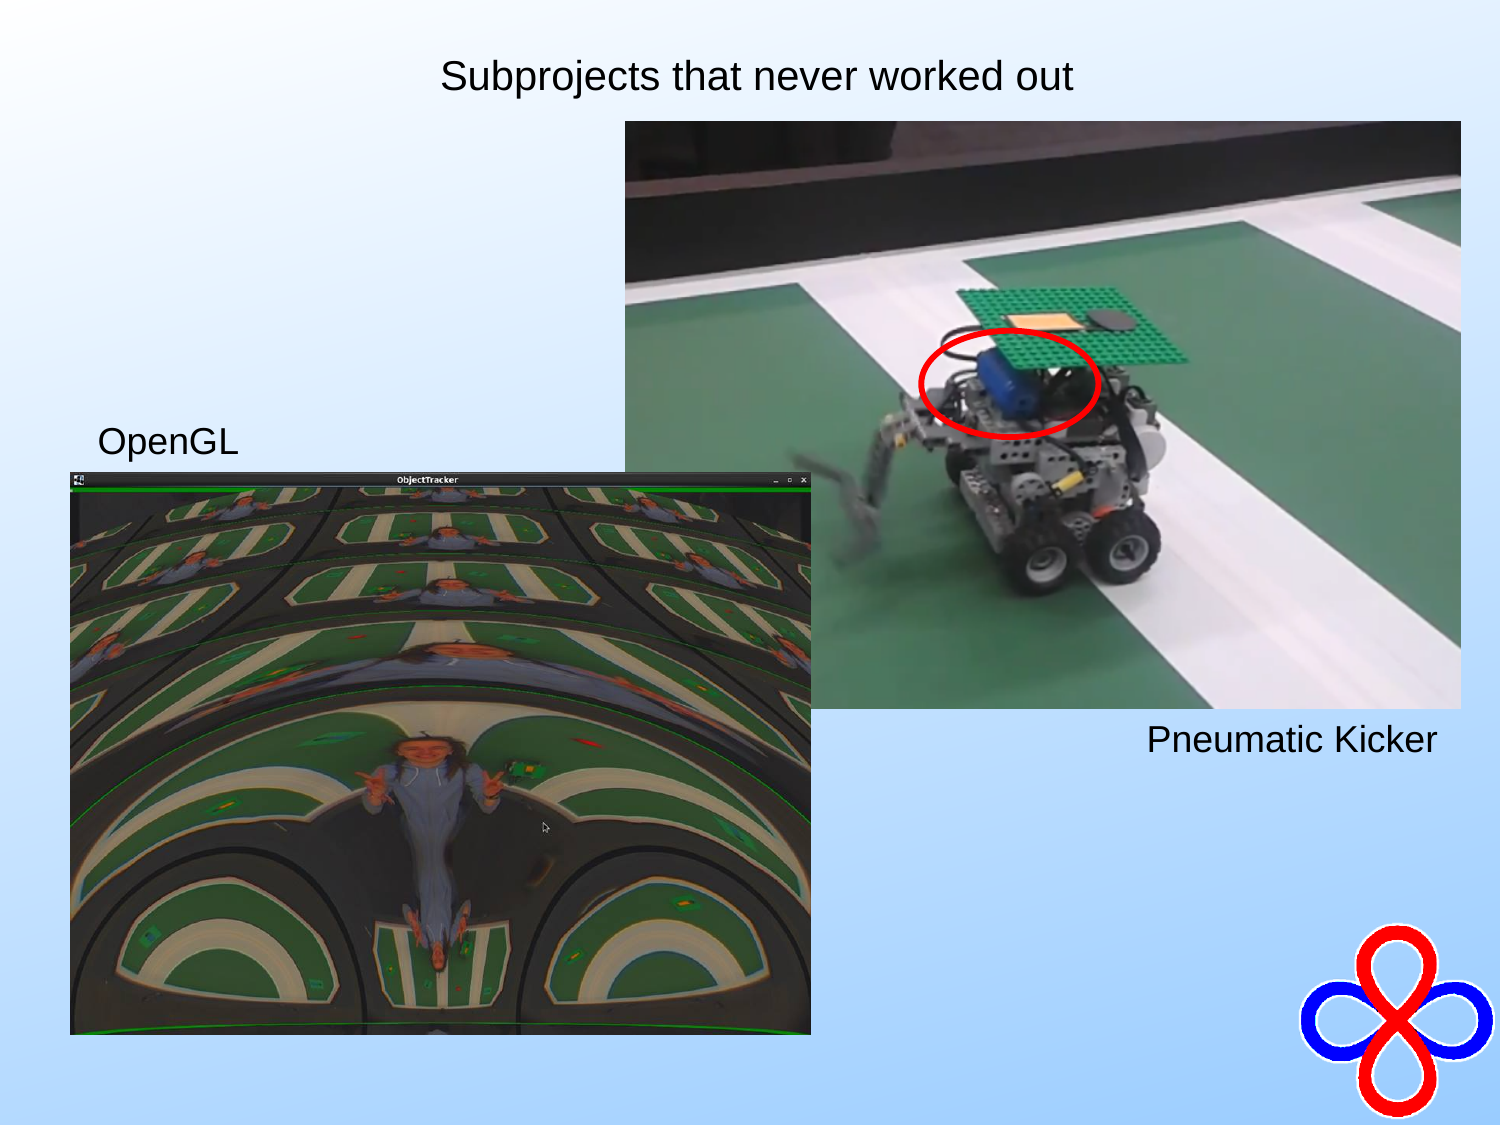

Subprojects that never worked out
OpenGL
Pneumatic Kicker